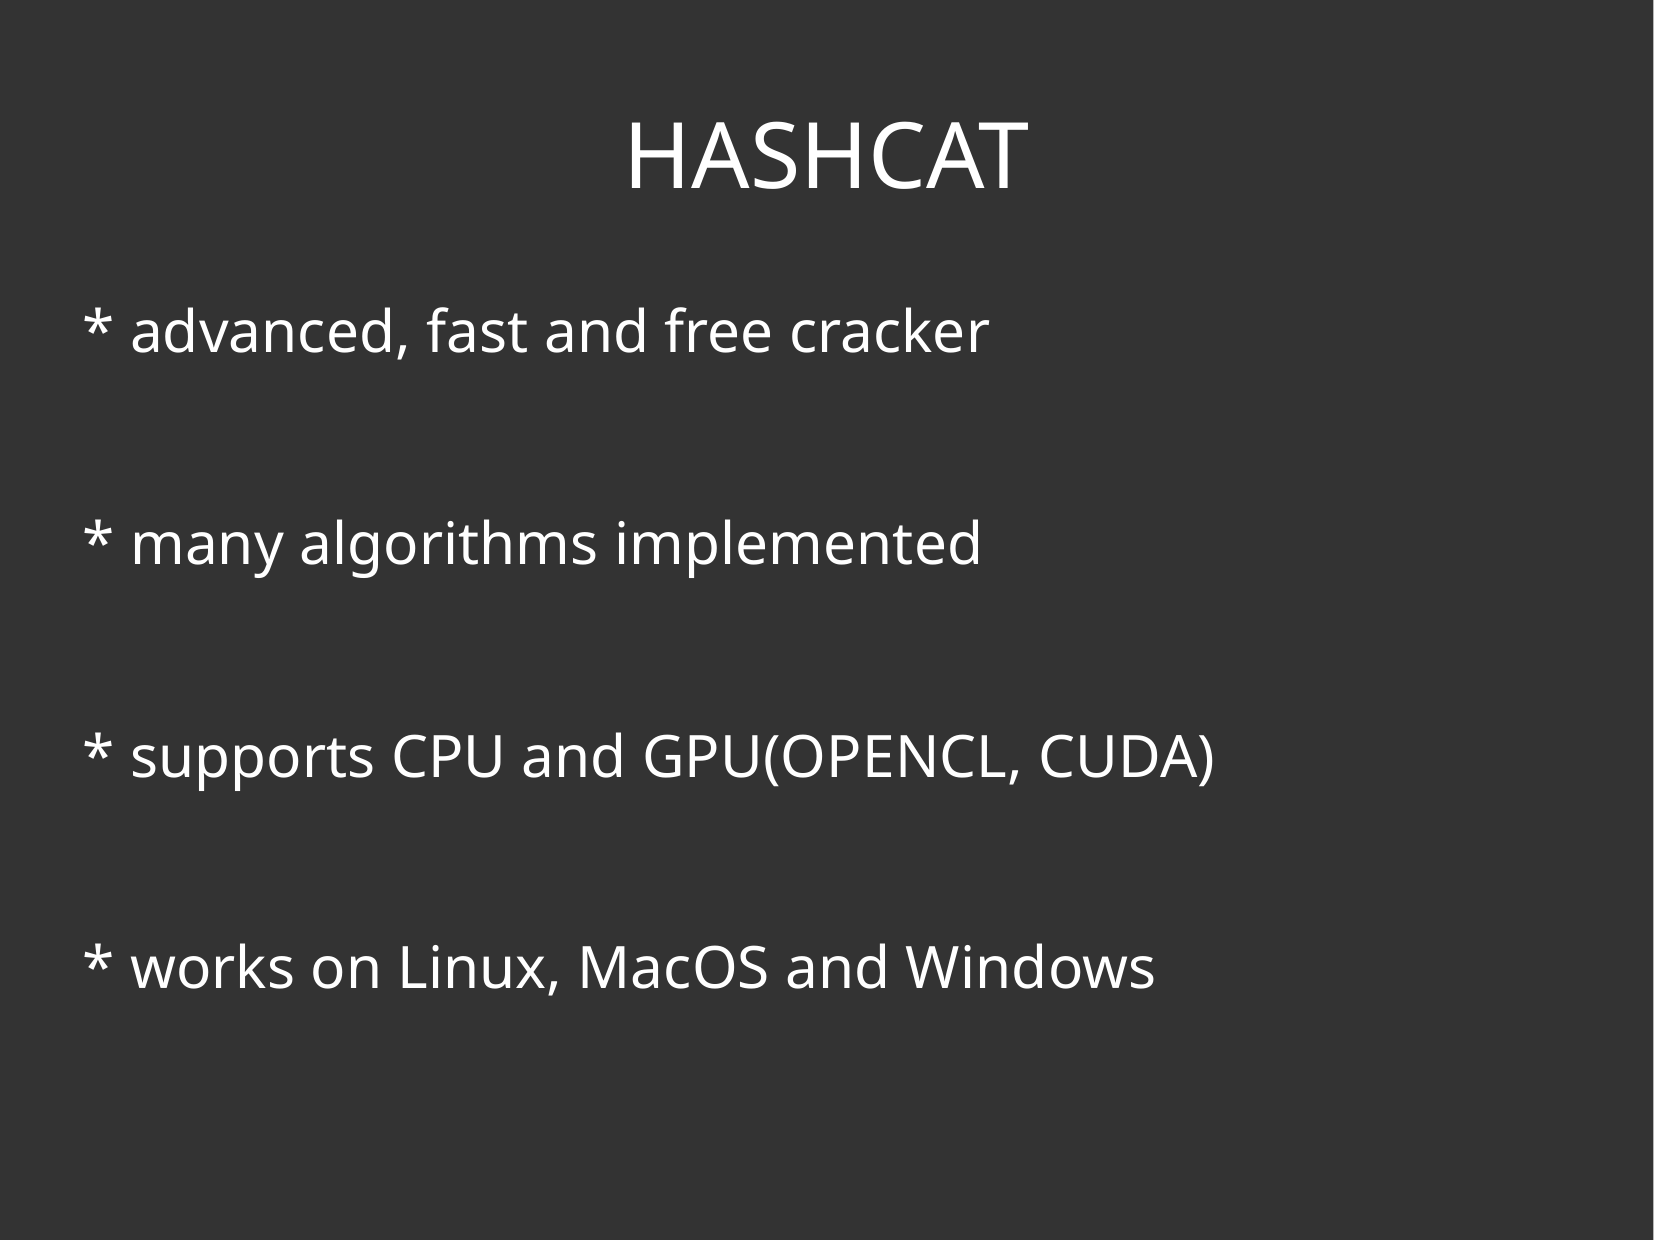

# HASHCAT
* advanced, fast and free cracker
* many algorithms implemented
* supports CPU and GPU(OPENCL, CUDA)
* works on Linux, MacOS and Windows